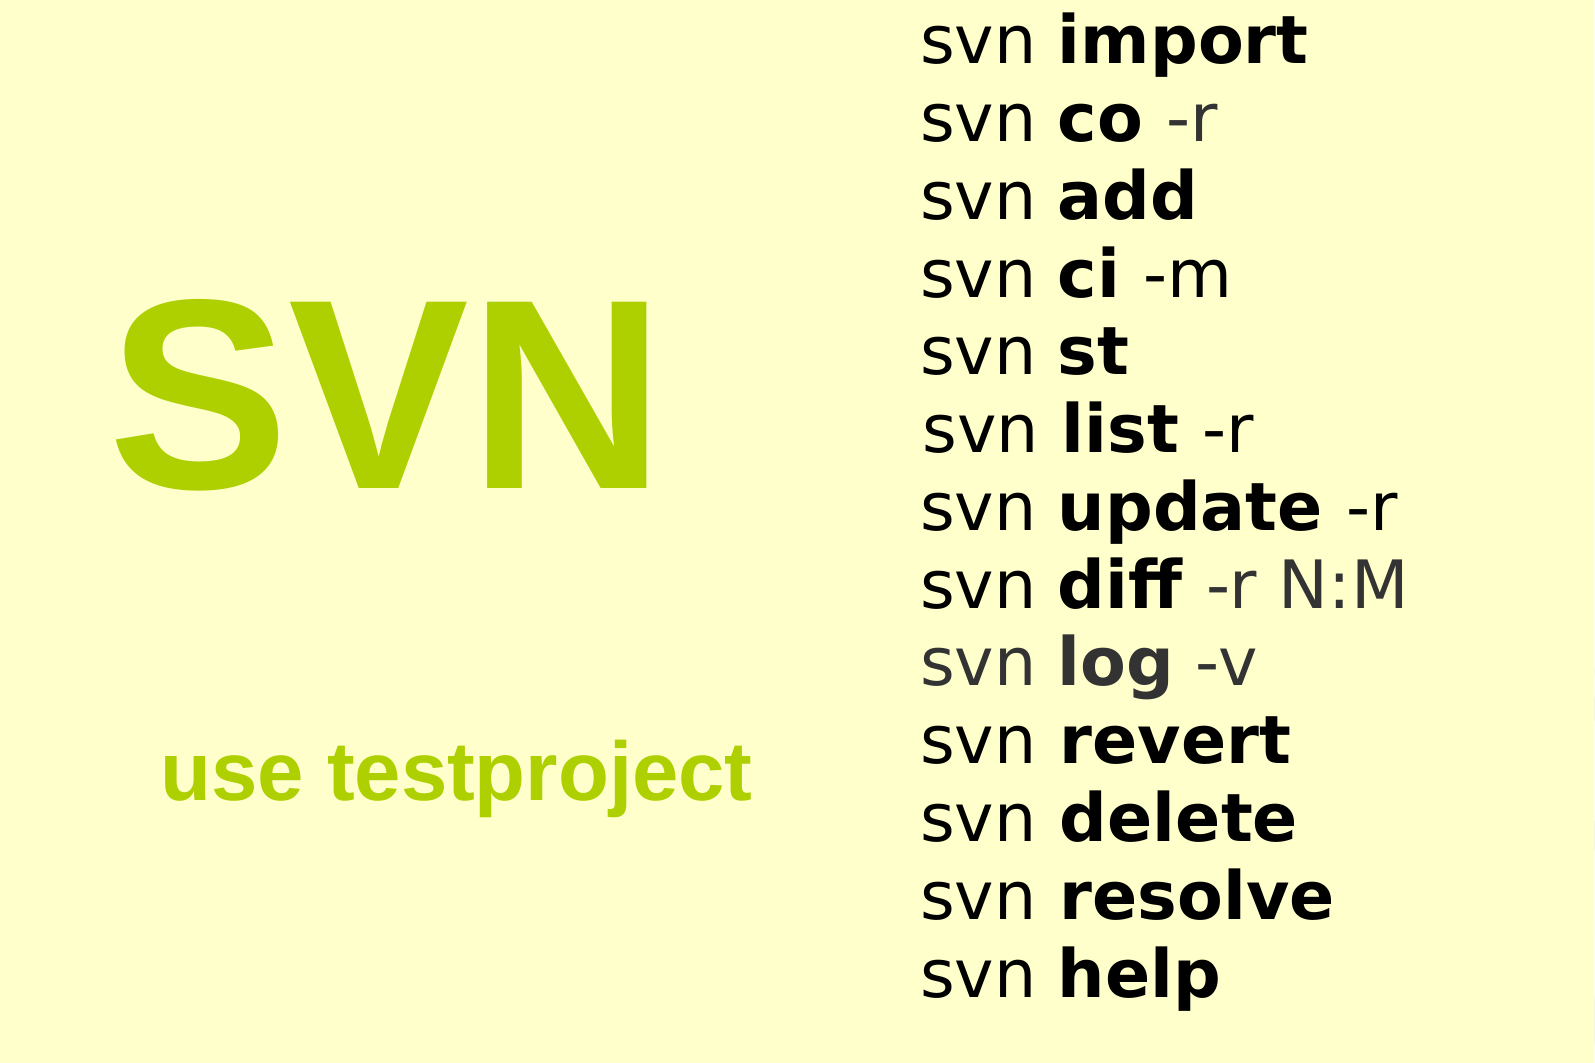

# SVN use testproject
 svn import
 svn co -r
 svn add
 svn ci -m
 svn st
 svn list -r
 svn update -r
 svn diff -r N:M
 svn log -v
 svn revert
 svn delete
 svn resolve
 svn help
65